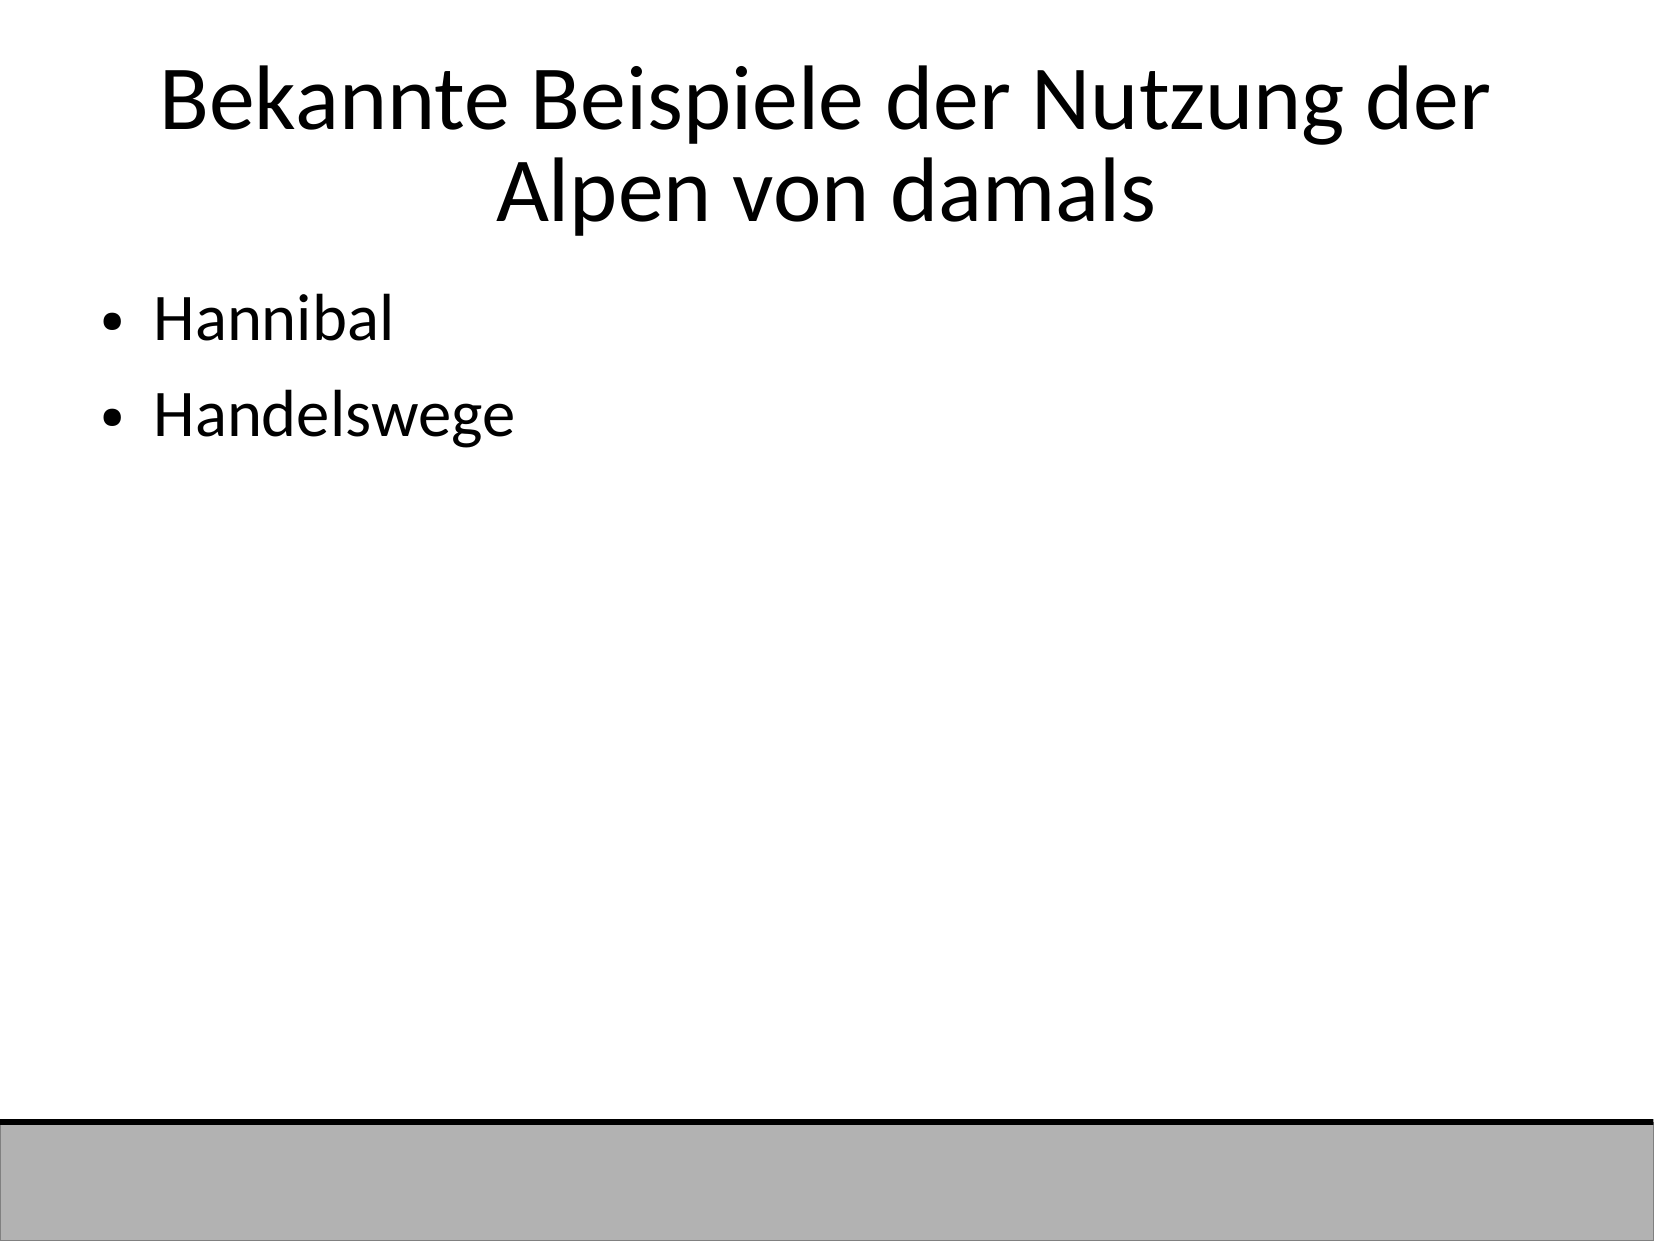

# Bekannte Beispiele der Nutzung der Alpen von damals
Hannibal
Handelswege